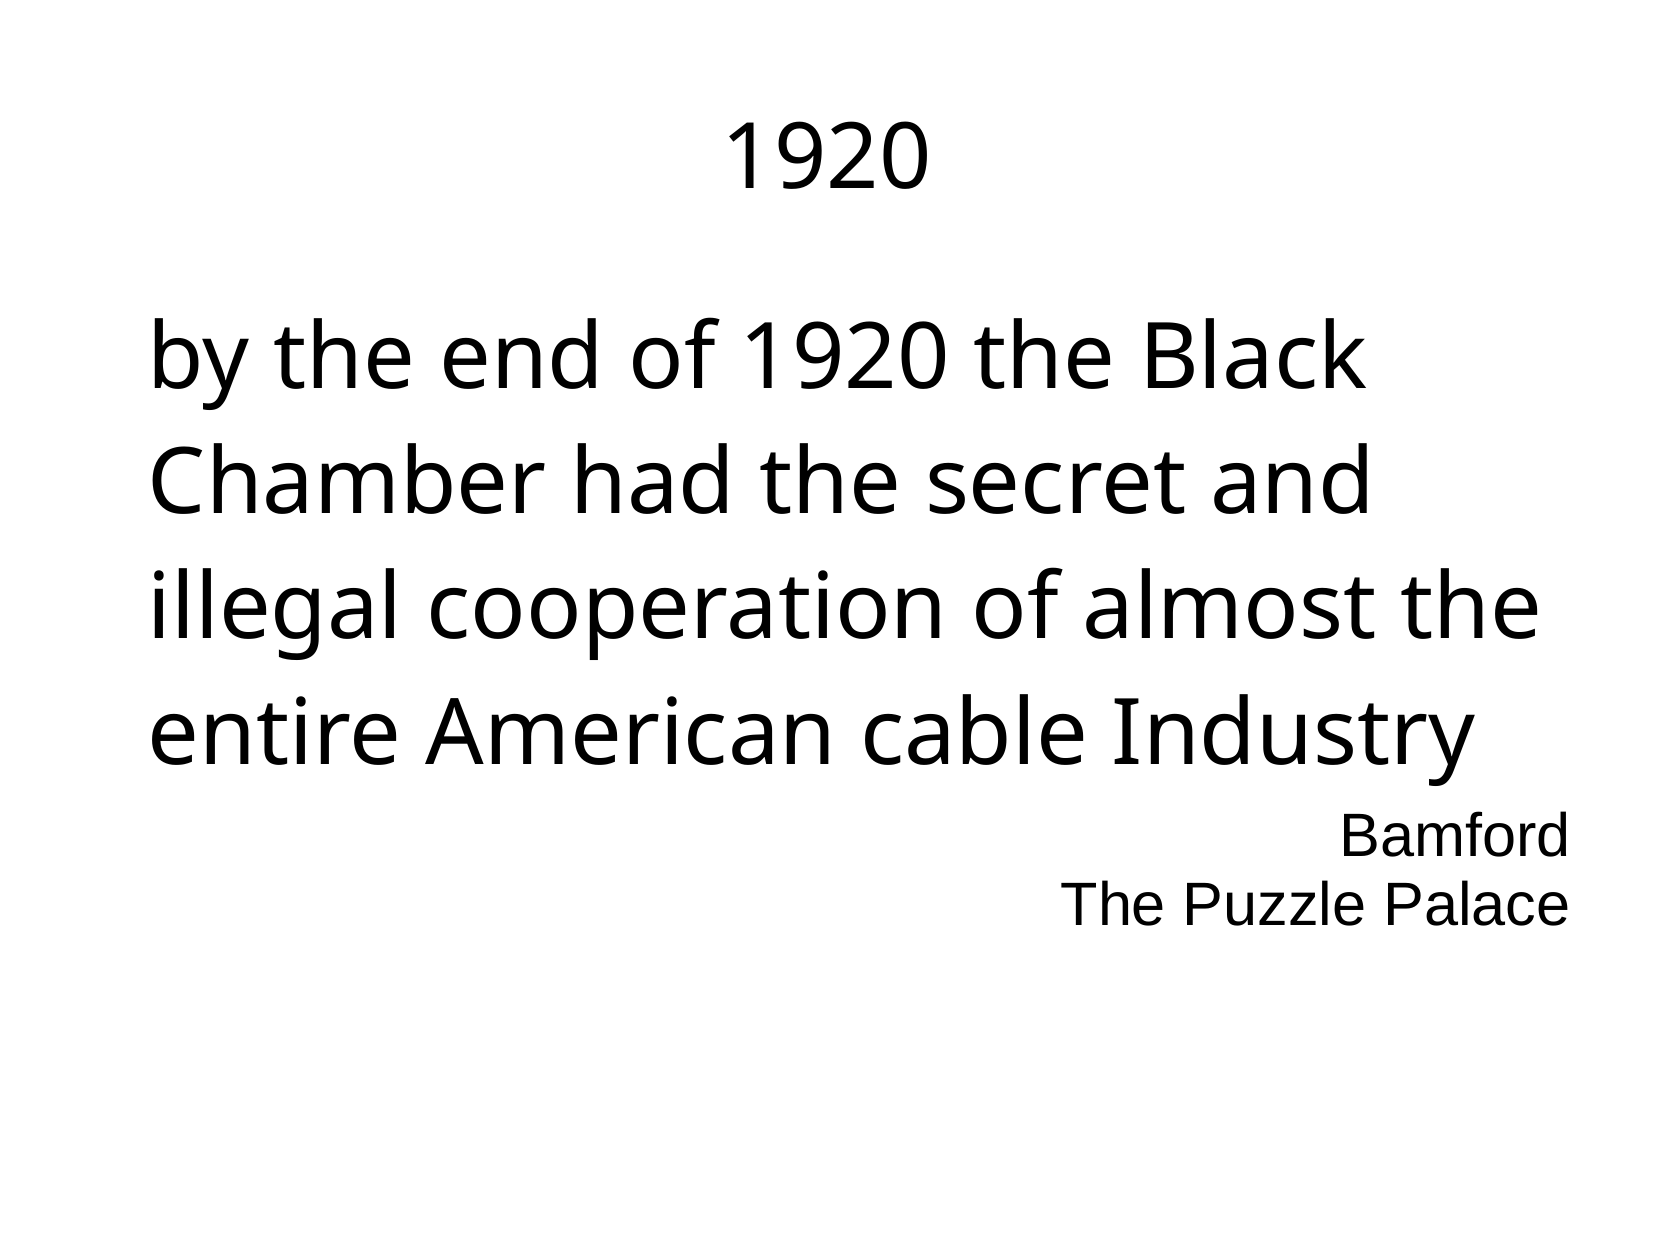

# 1920
by the end of 1920 the Black Chamber had the secret and illegal cooperation of almost the entire American cable Industry
Bamford
The Puzzle Palace